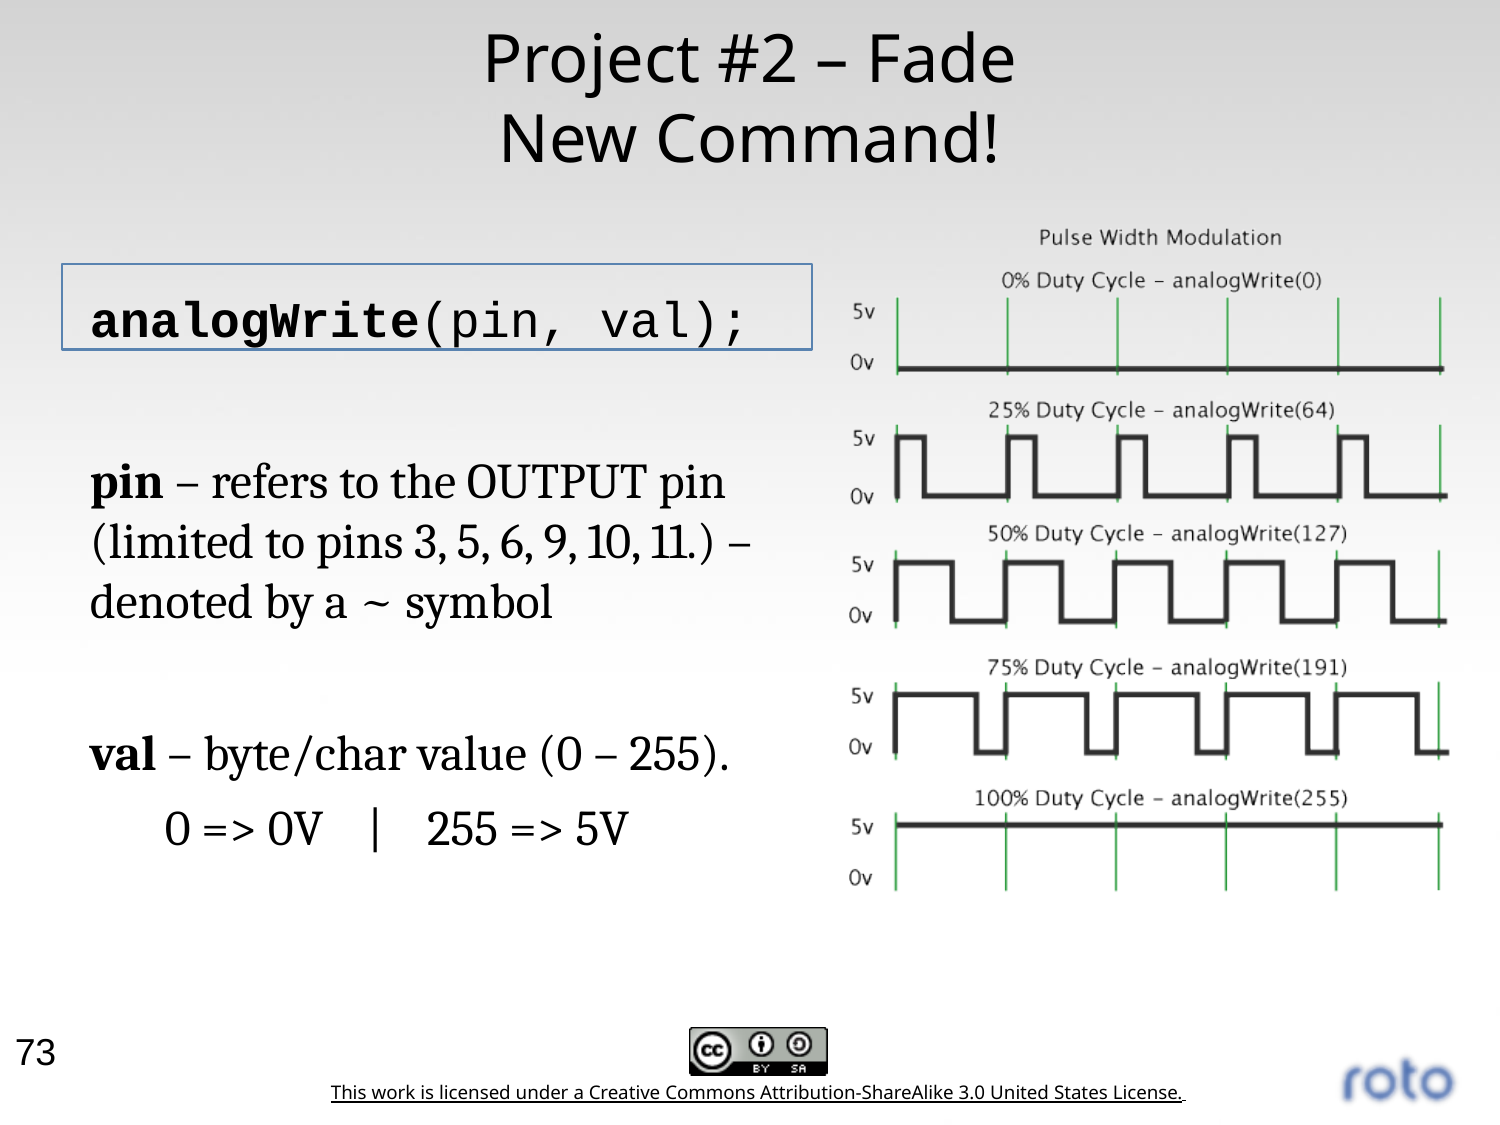

Project #2 – Fade
New Command!
# analogWrite(pin, val);
pin – refers to the OUTPUT pin (limited to pins 3, 5, 6, 9, 10, 11.) – denoted by a ~ symbol
val – byte/char value (0 – 255).
	0 => 0V | 255 => 5V